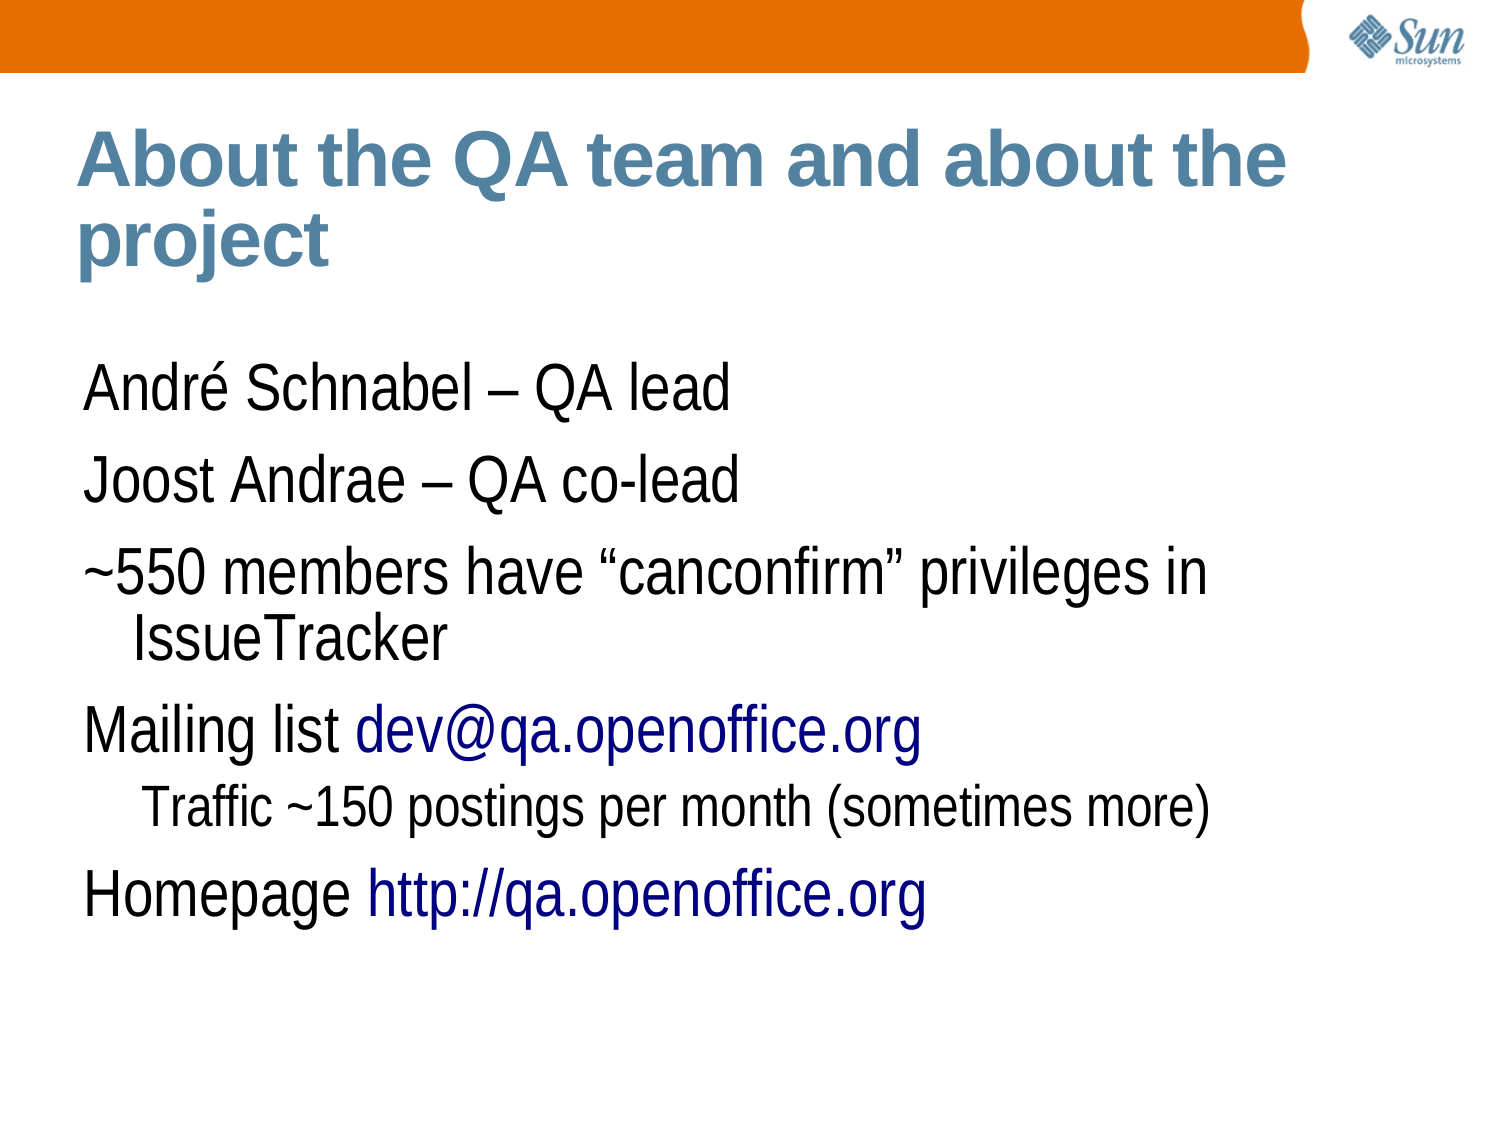

# About the QA team and about the project
André Schnabel – QA lead
Joost Andrae – QA co-lead
~550 members have “canconfirm” privileges in IssueTracker
Mailing list dev@qa.openoffice.org
Traffic ~150 postings per month (sometimes more)
Homepage http://qa.openoffice.org